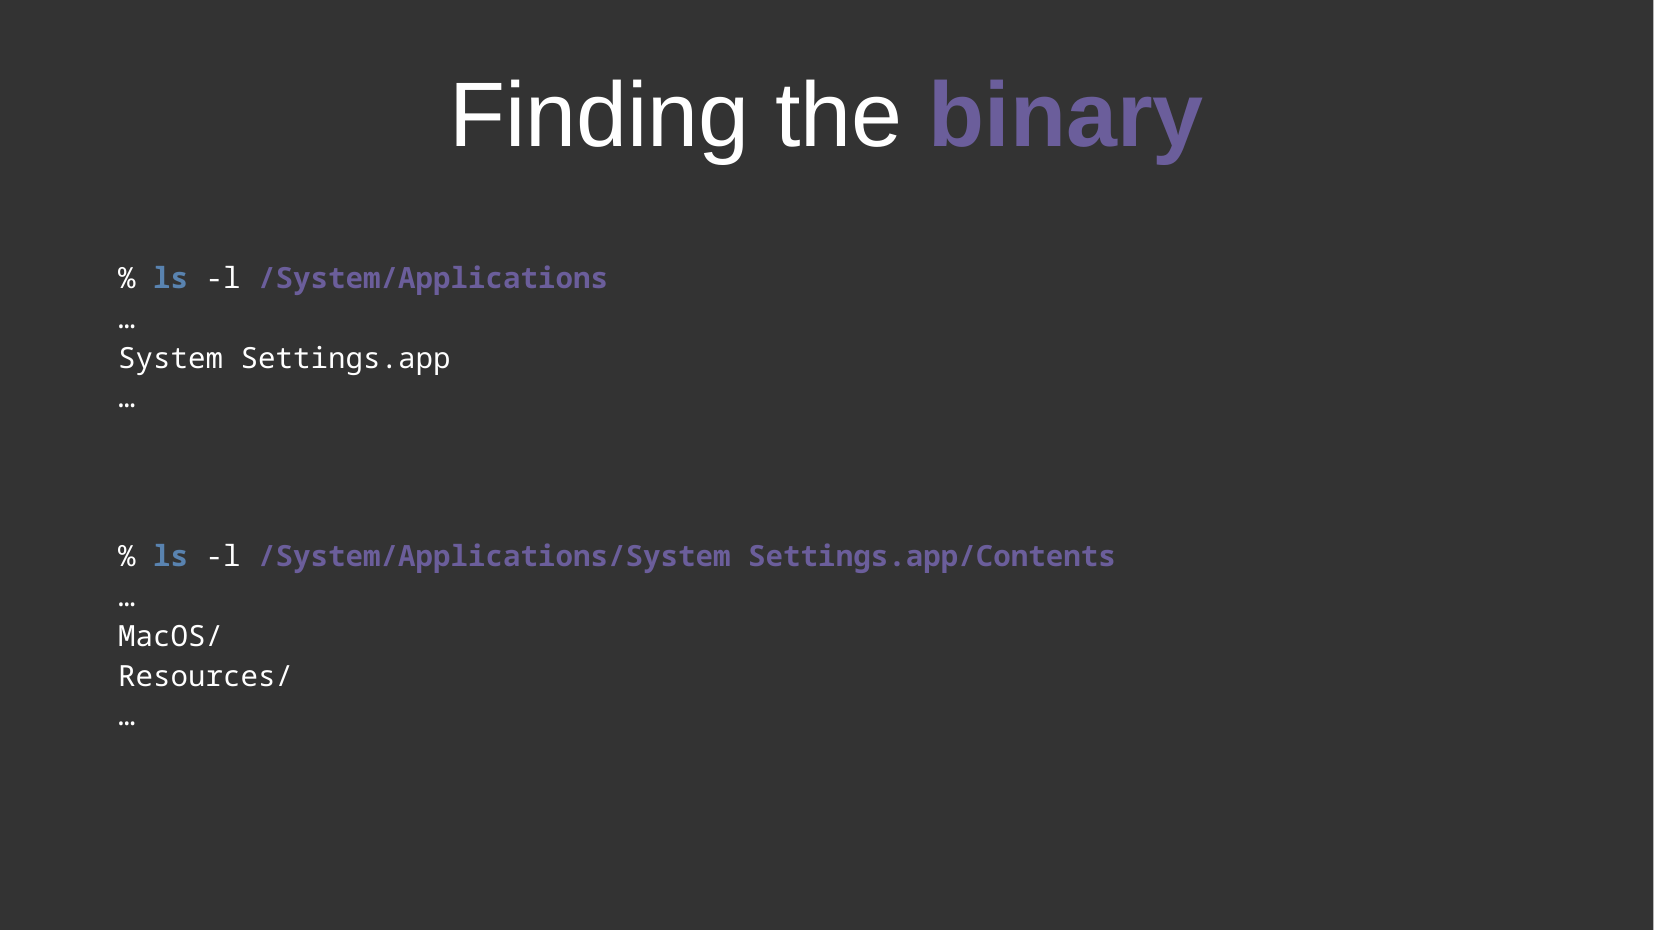

# Finding the binary
% ls -l /System/Applications
…
System Settings.app
…
% ls -l /System/Applications/System Settings.app/Contents
…
MacOS/
Resources/
…